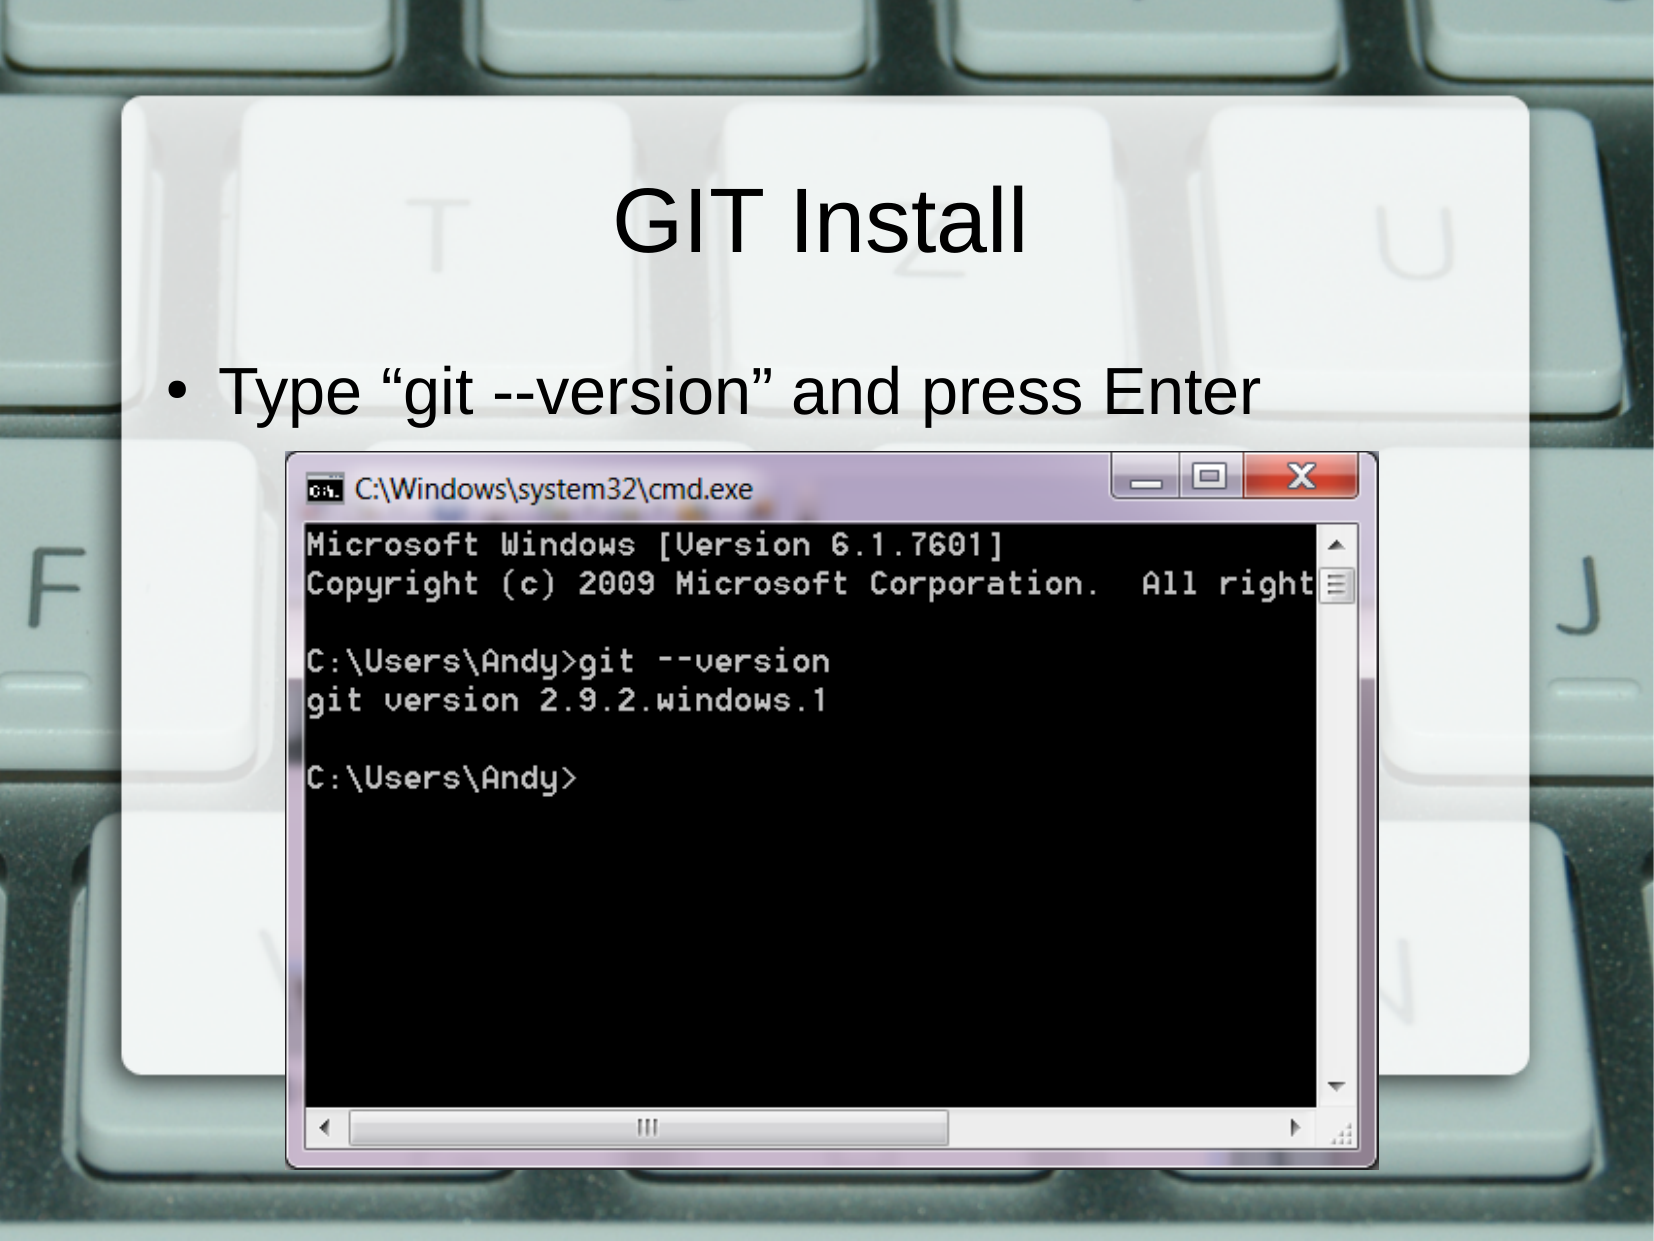

# GIT Install
Type “git --version” and press Enter